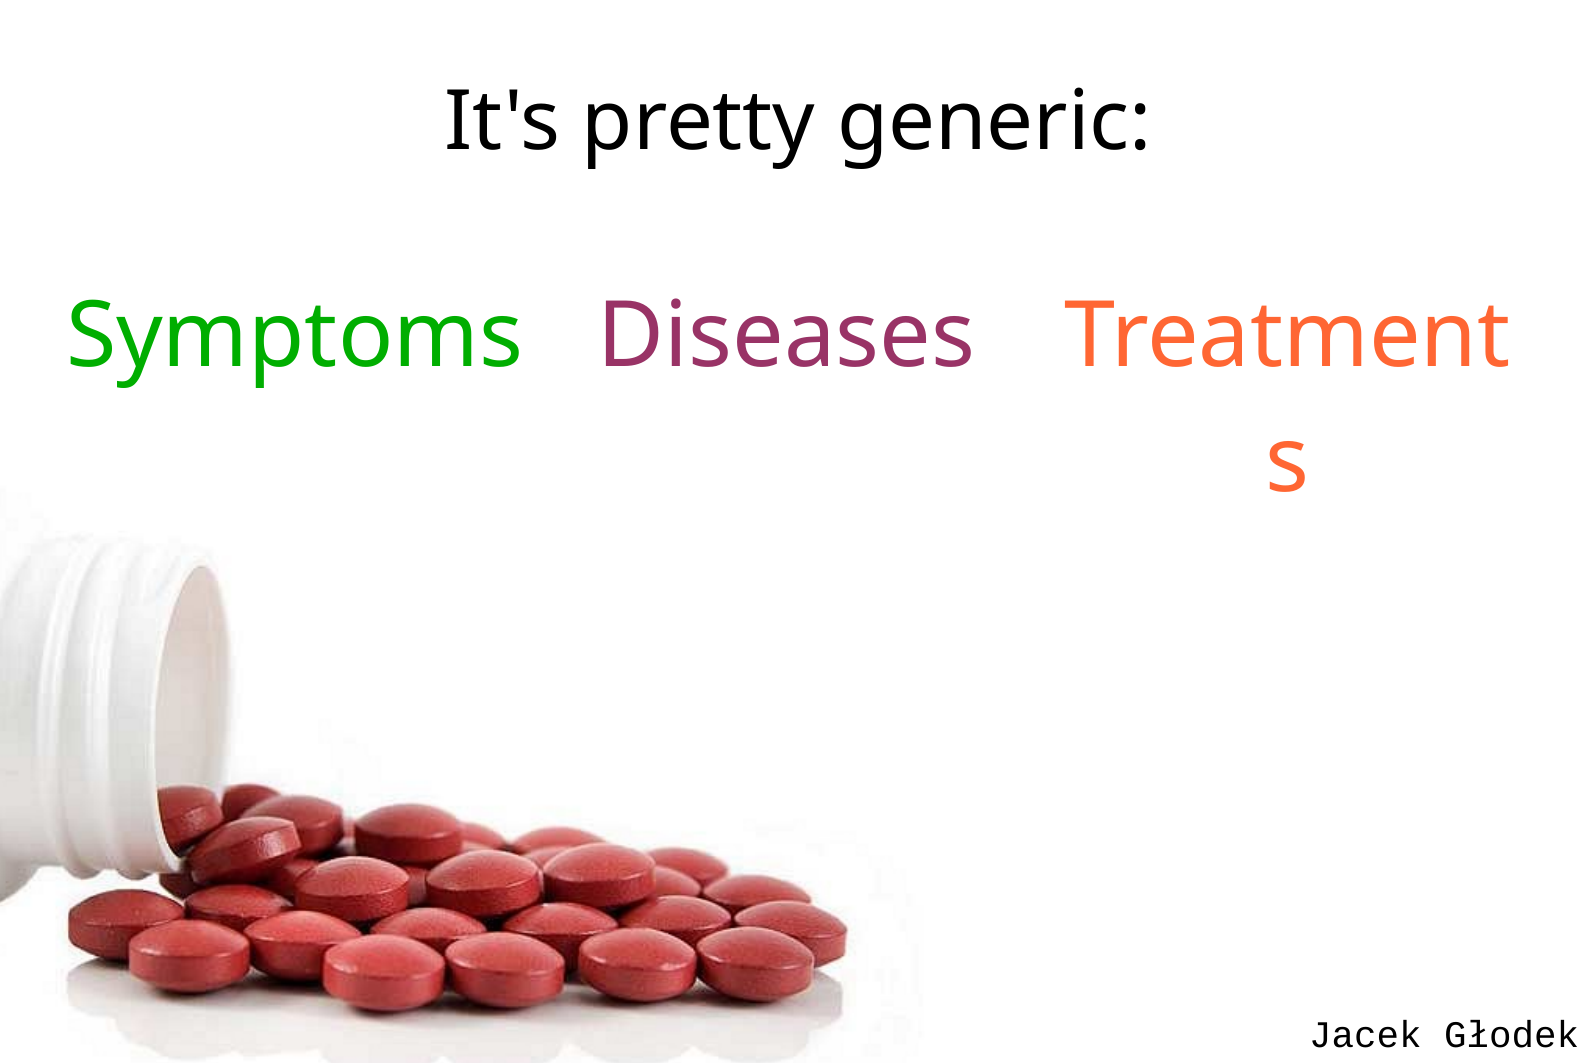

It's pretty generic:
Symptoms
Diseases
Treatments
Jacek Głodek